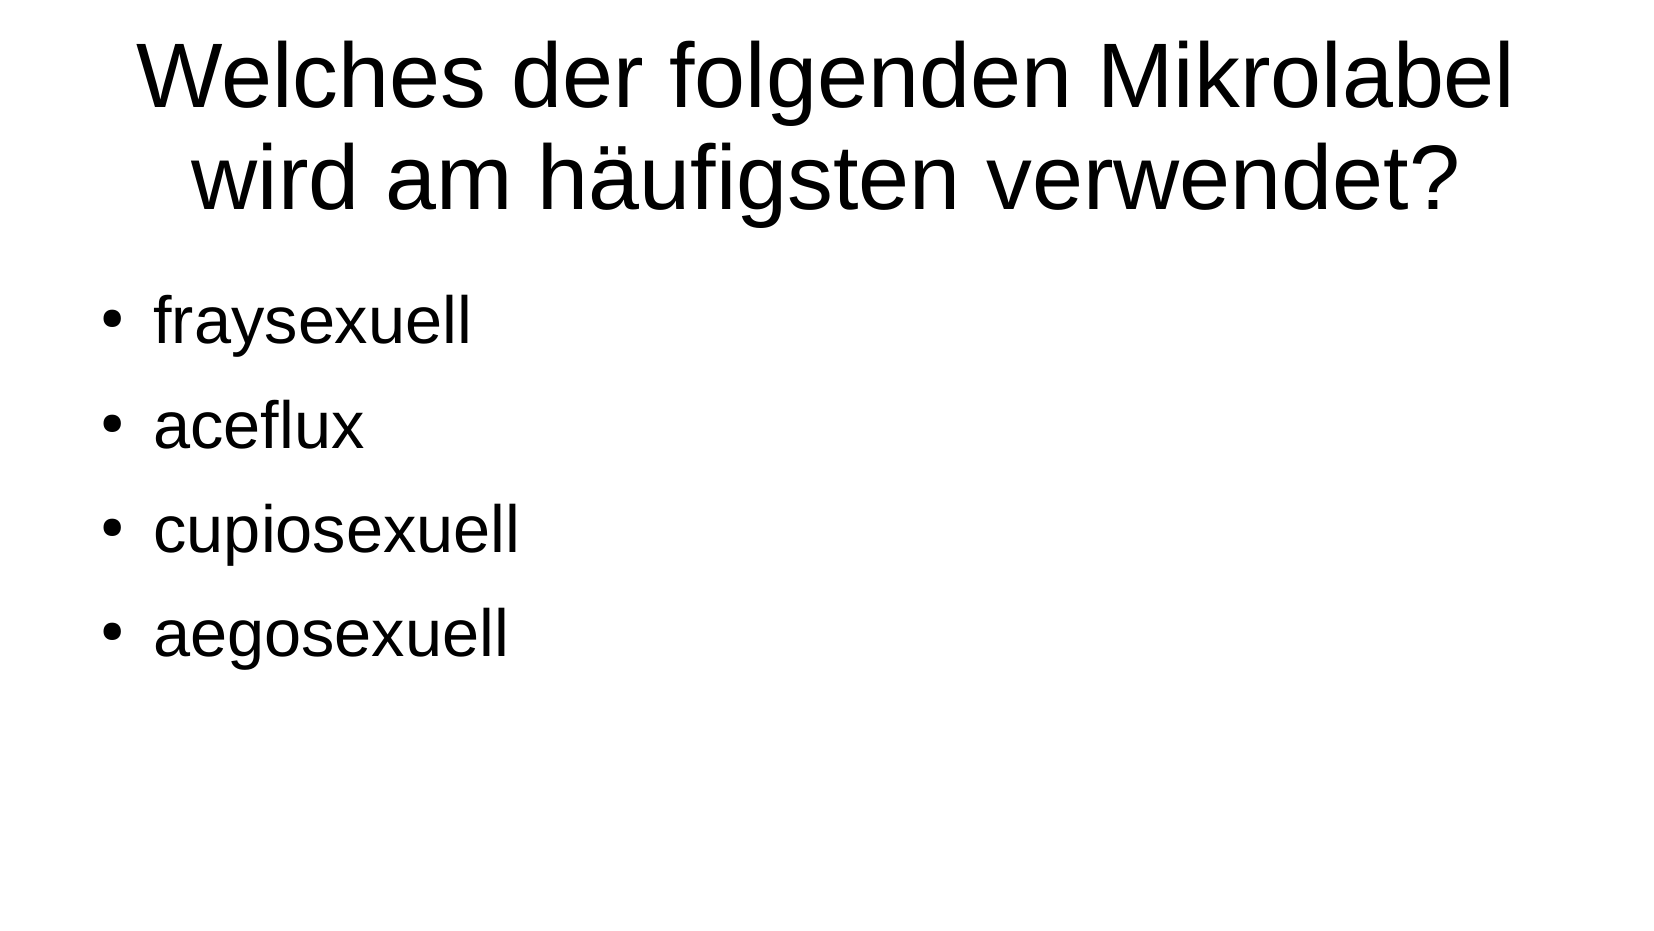

# Welches der folgenden Mikrolabel wird am häufigsten verwendet?
fraysexuell
aceflux
cupiosexuell
aegosexuell